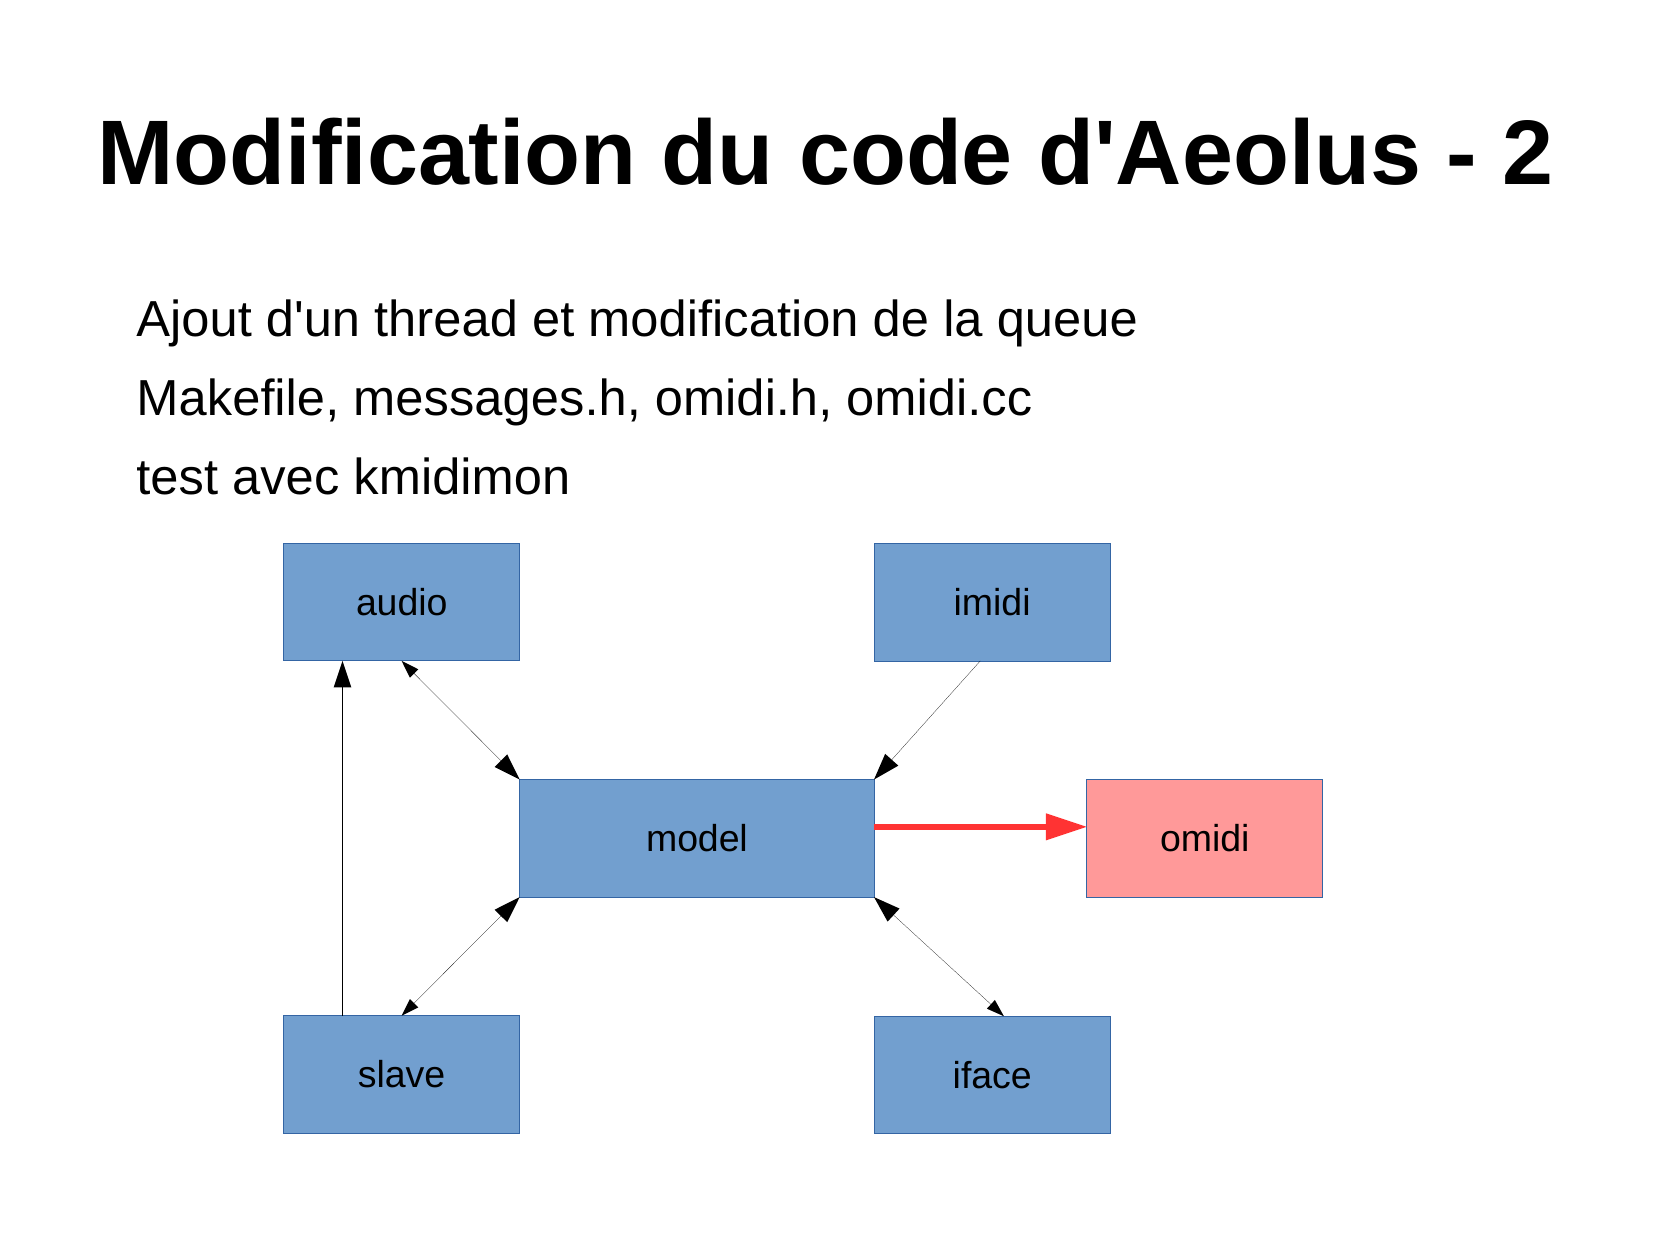

# Modification du code d'Aeolus - 2
Ajout d'un thread et modification de la queue
Makefile, messages.h, omidi.h, omidi.cc
test avec kmidimon
audio
imidi
model
omidi
slave
iface